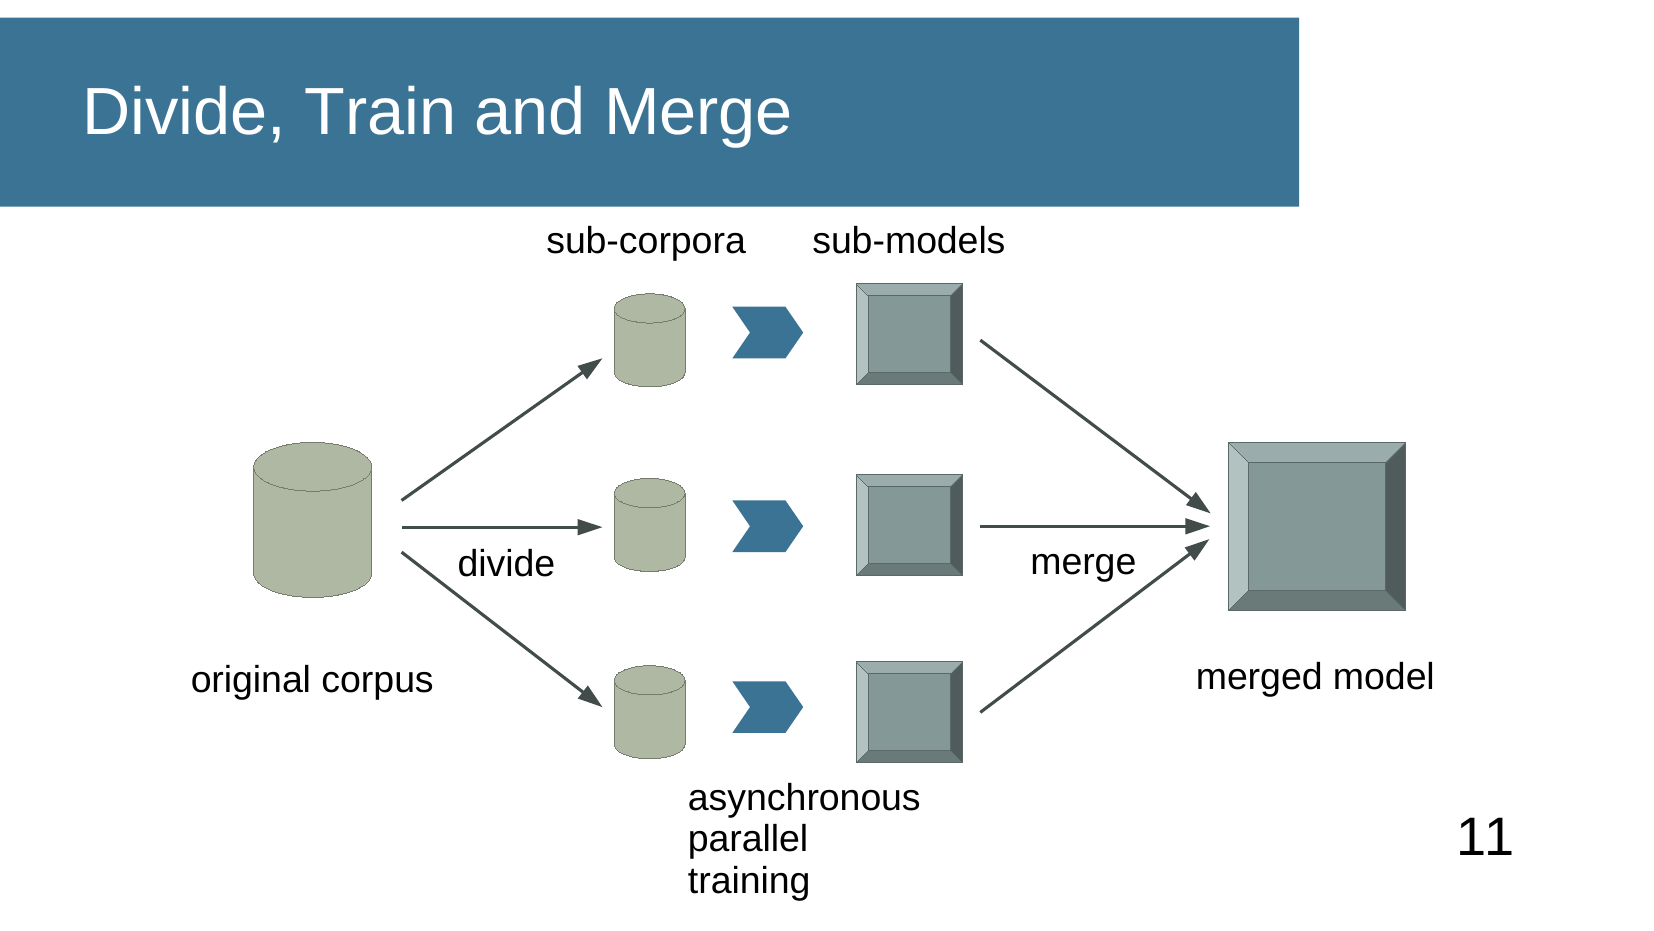

# Divide, Train and Merge
sub-corpora
sub-models
merge
divide
merged model
original corpus
asynchronous
parallel
training